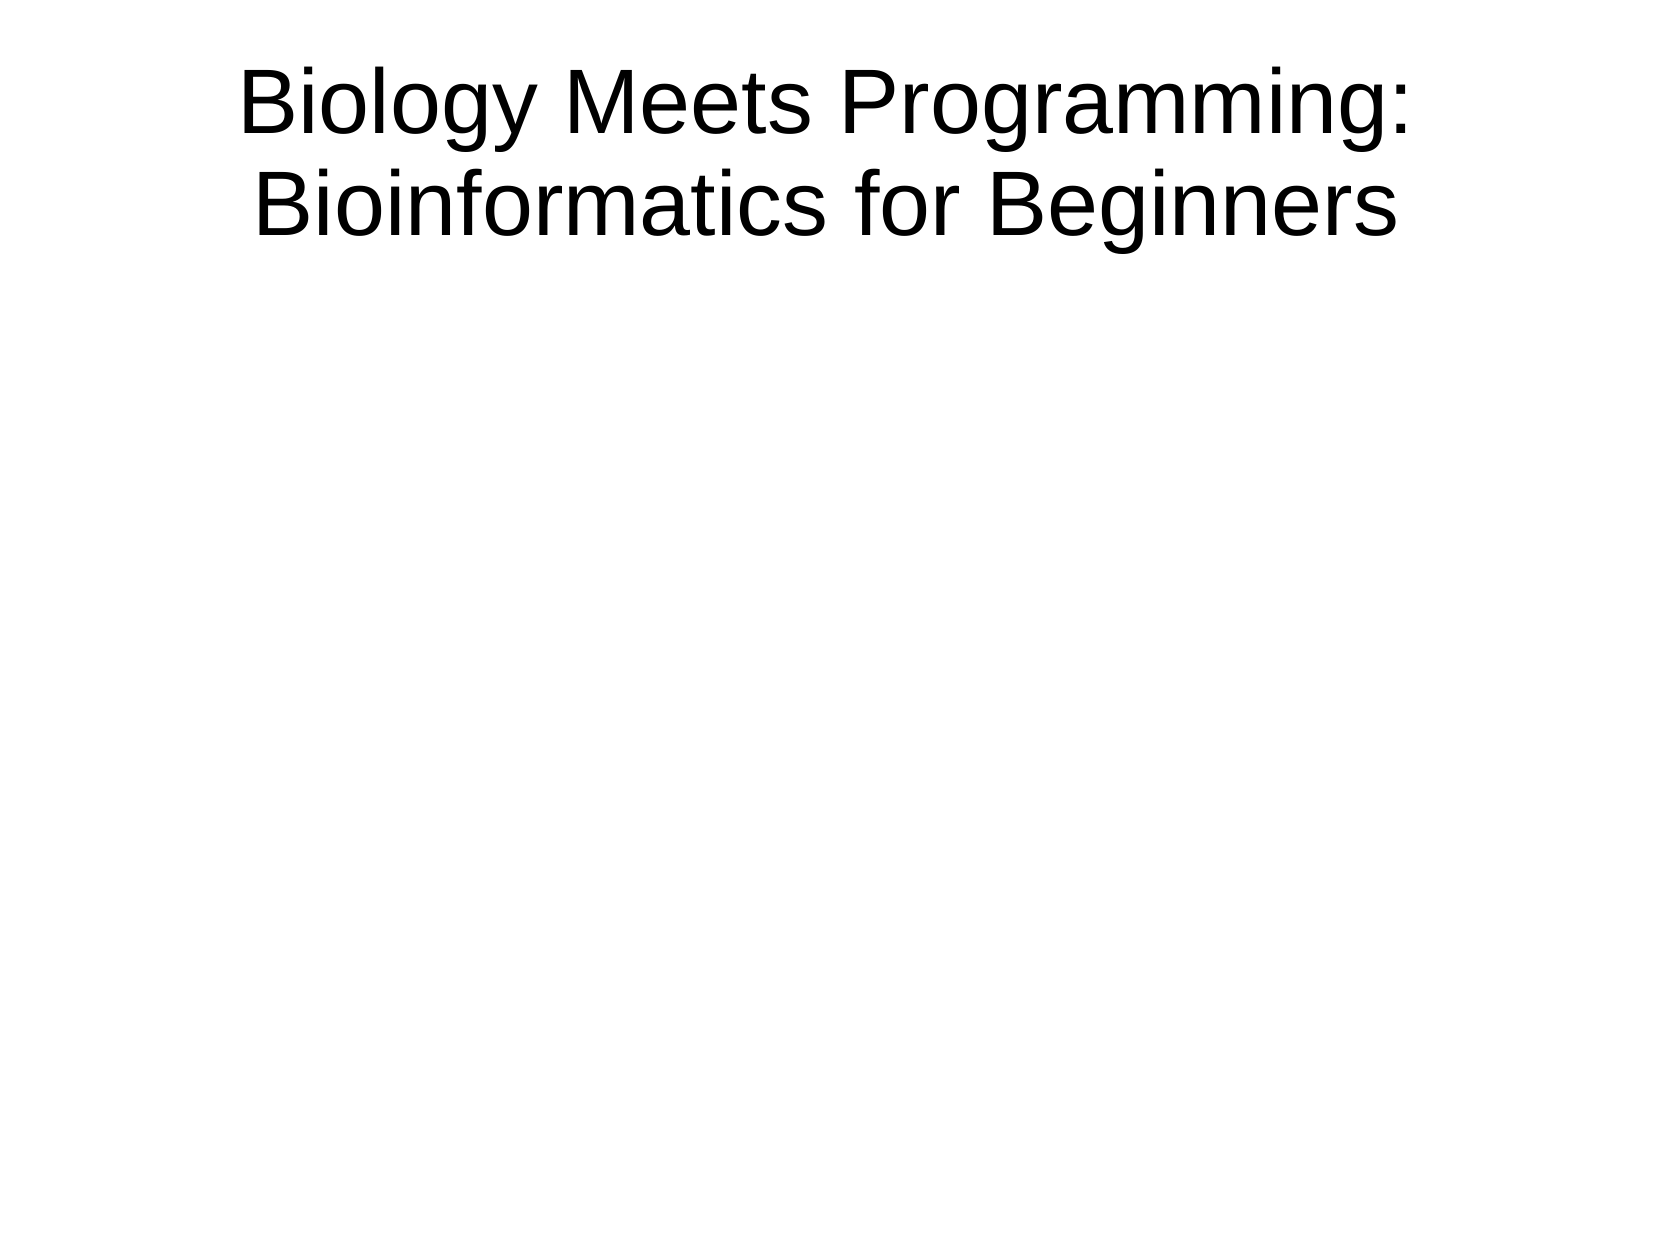

# Biology Meets Programming: Bioinformatics for Beginners